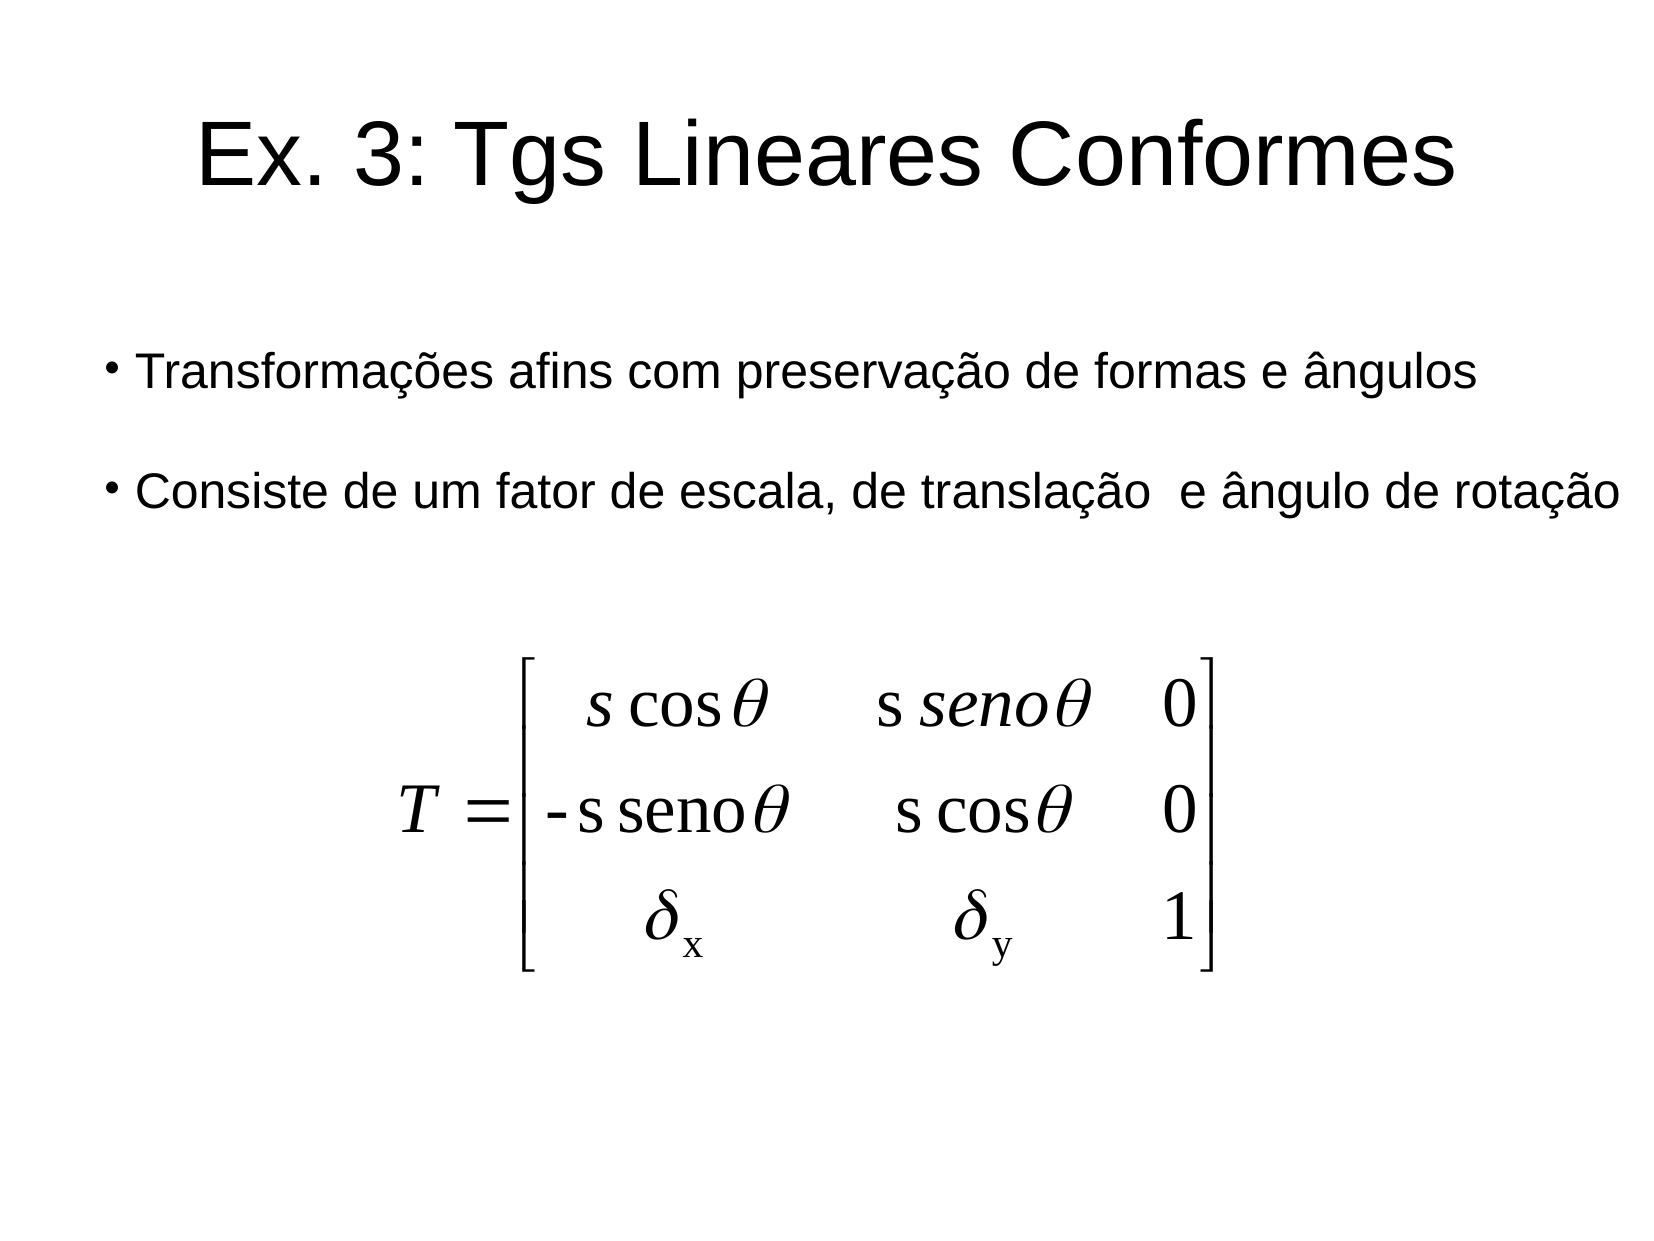

# Ex. 3: Tgs Lineares Conformes
 Transformações afins com preservação de formas e ângulos
 Consiste de um fator de escala, de translação e ângulo de rotação